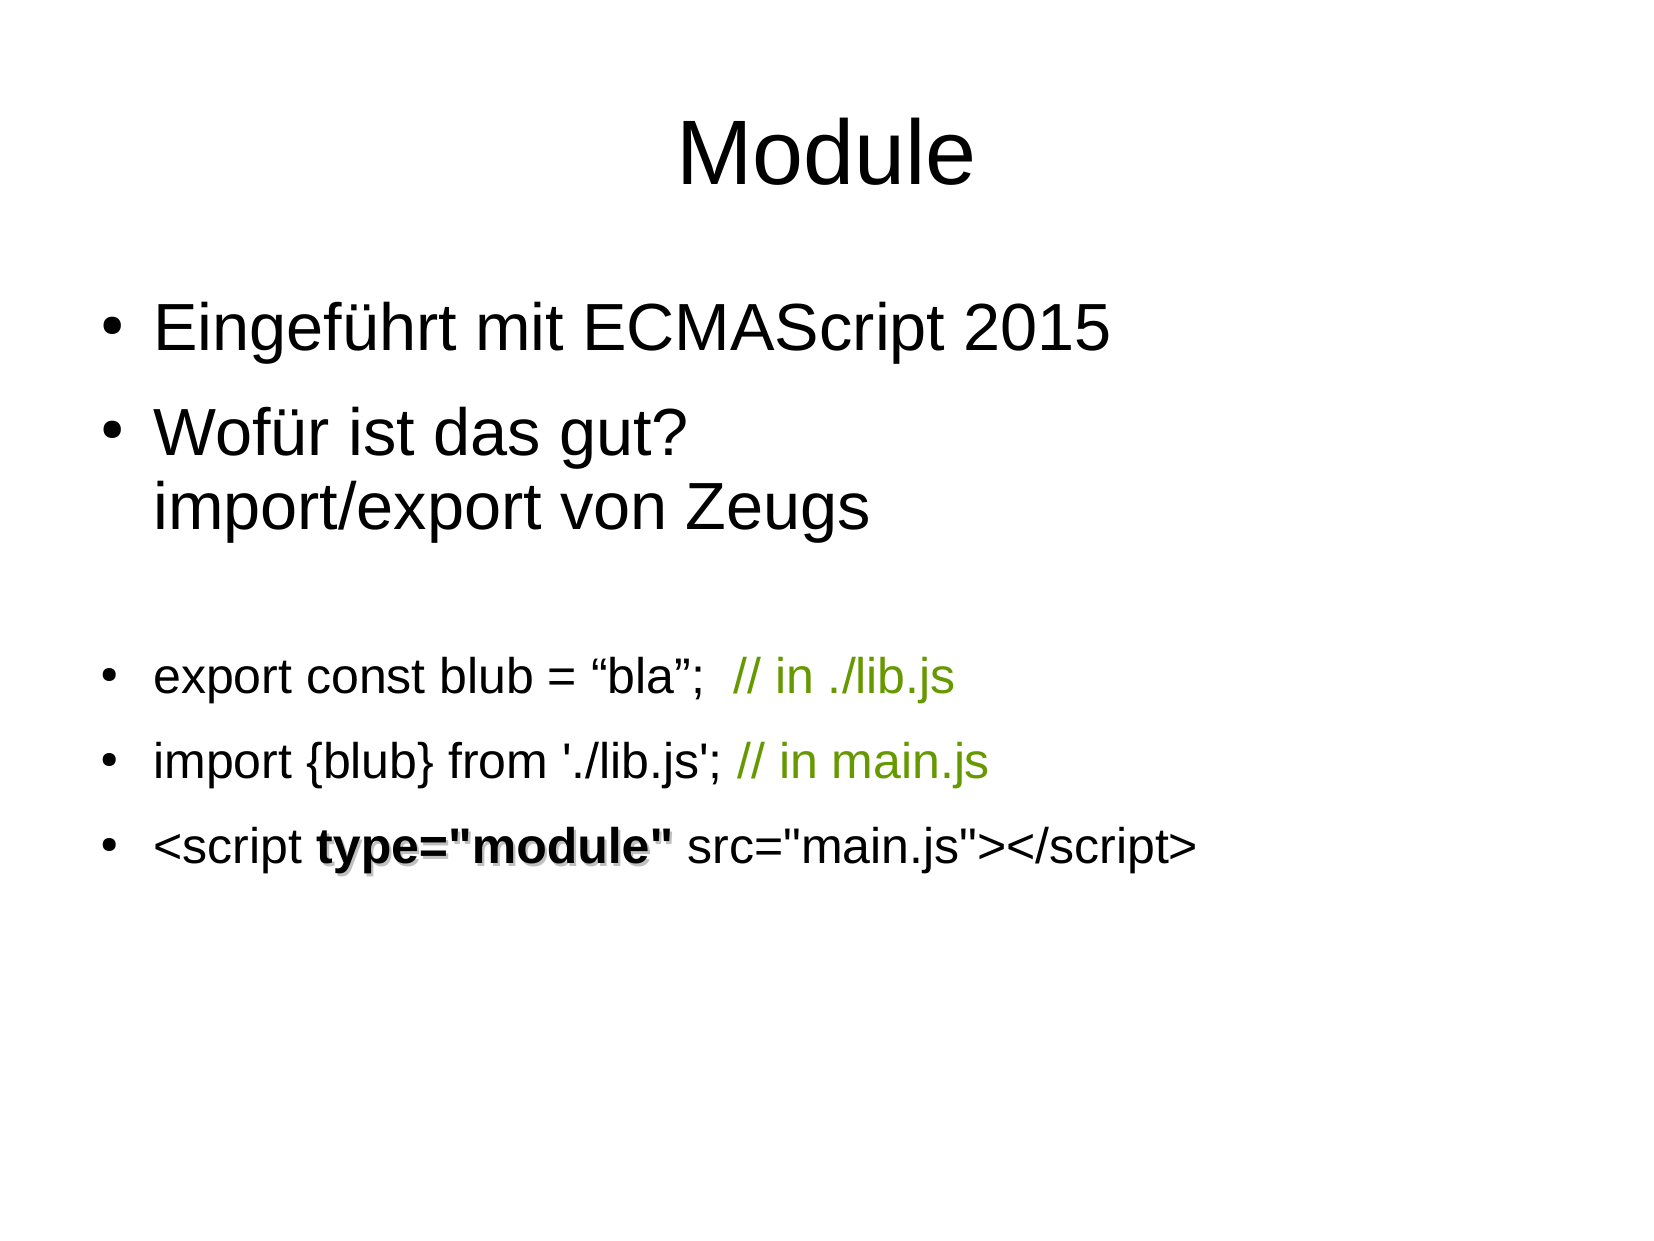

# Module
Eingeführt mit ECMAScript 2015
Wofür ist das gut?
import/export von Zeugs
export const blub = “bla”; // in ./lib.js
import {blub} from './lib.js'; // in main.js
<script type="module" src="main.js"></script>